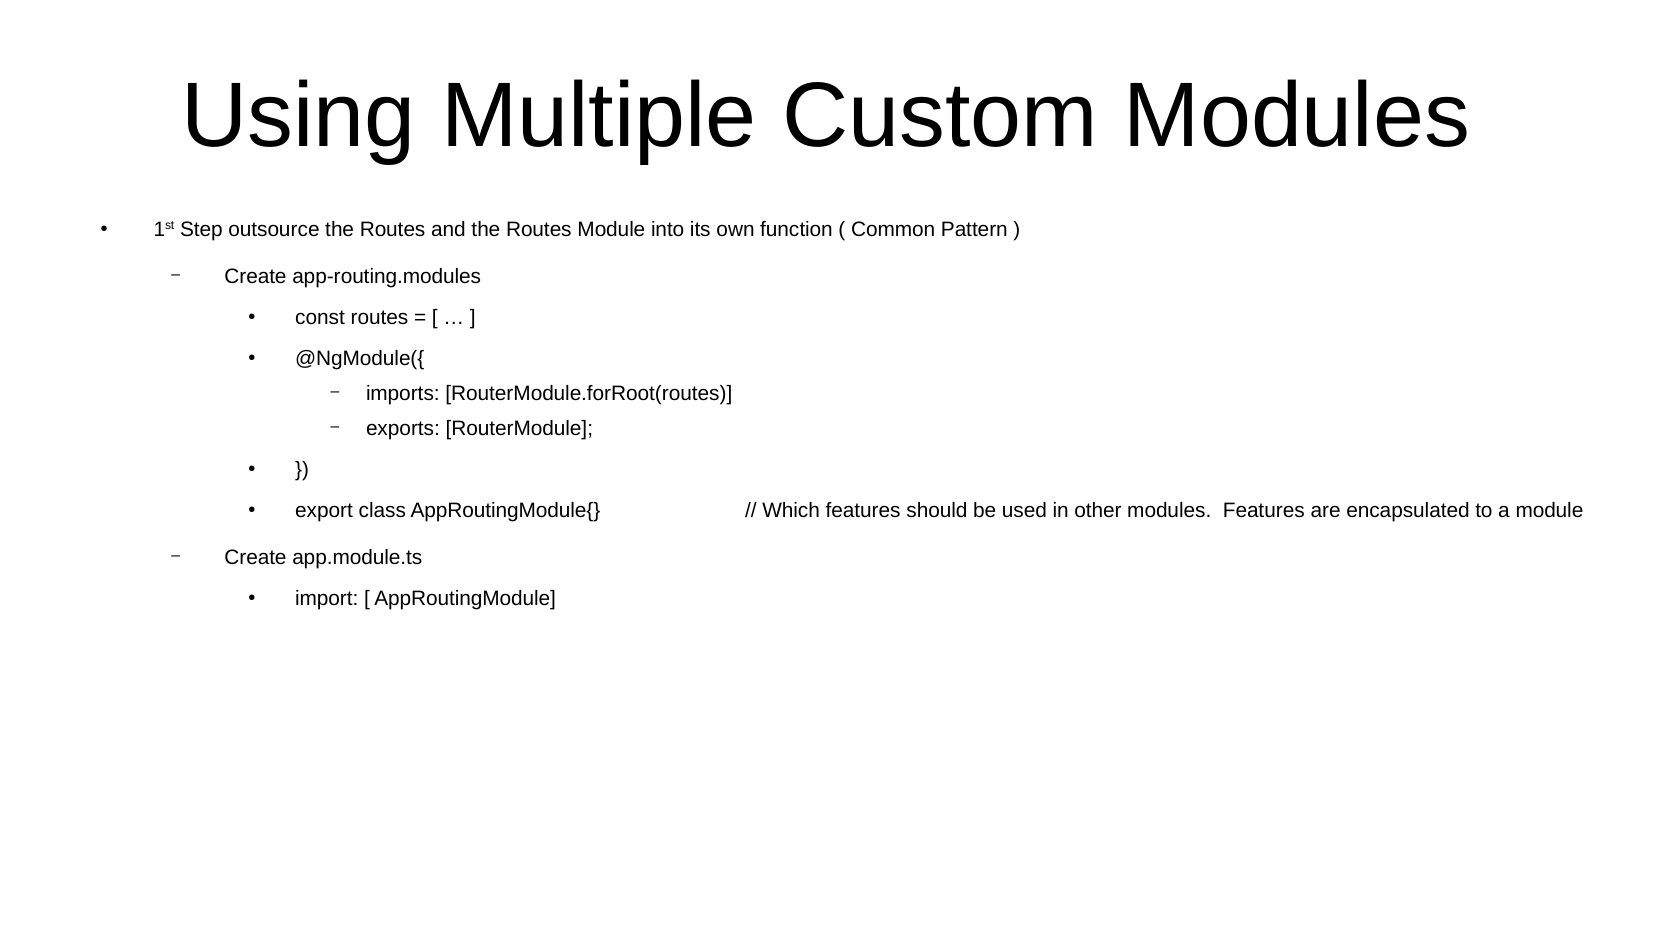

# Using Multiple Custom Modules
1st Step outsource the Routes and the Routes Module into its own function ( Common Pattern )
Create app-routing.modules
const routes = [ … ]
@NgModule({
imports: [RouterModule.forRoot(routes)]
exports: [RouterModule];
})
export class AppRoutingModule{}		// Which features should be used in other modules. Features are encapsulated to a module
Create app.module.ts
import: [ AppRoutingModule]